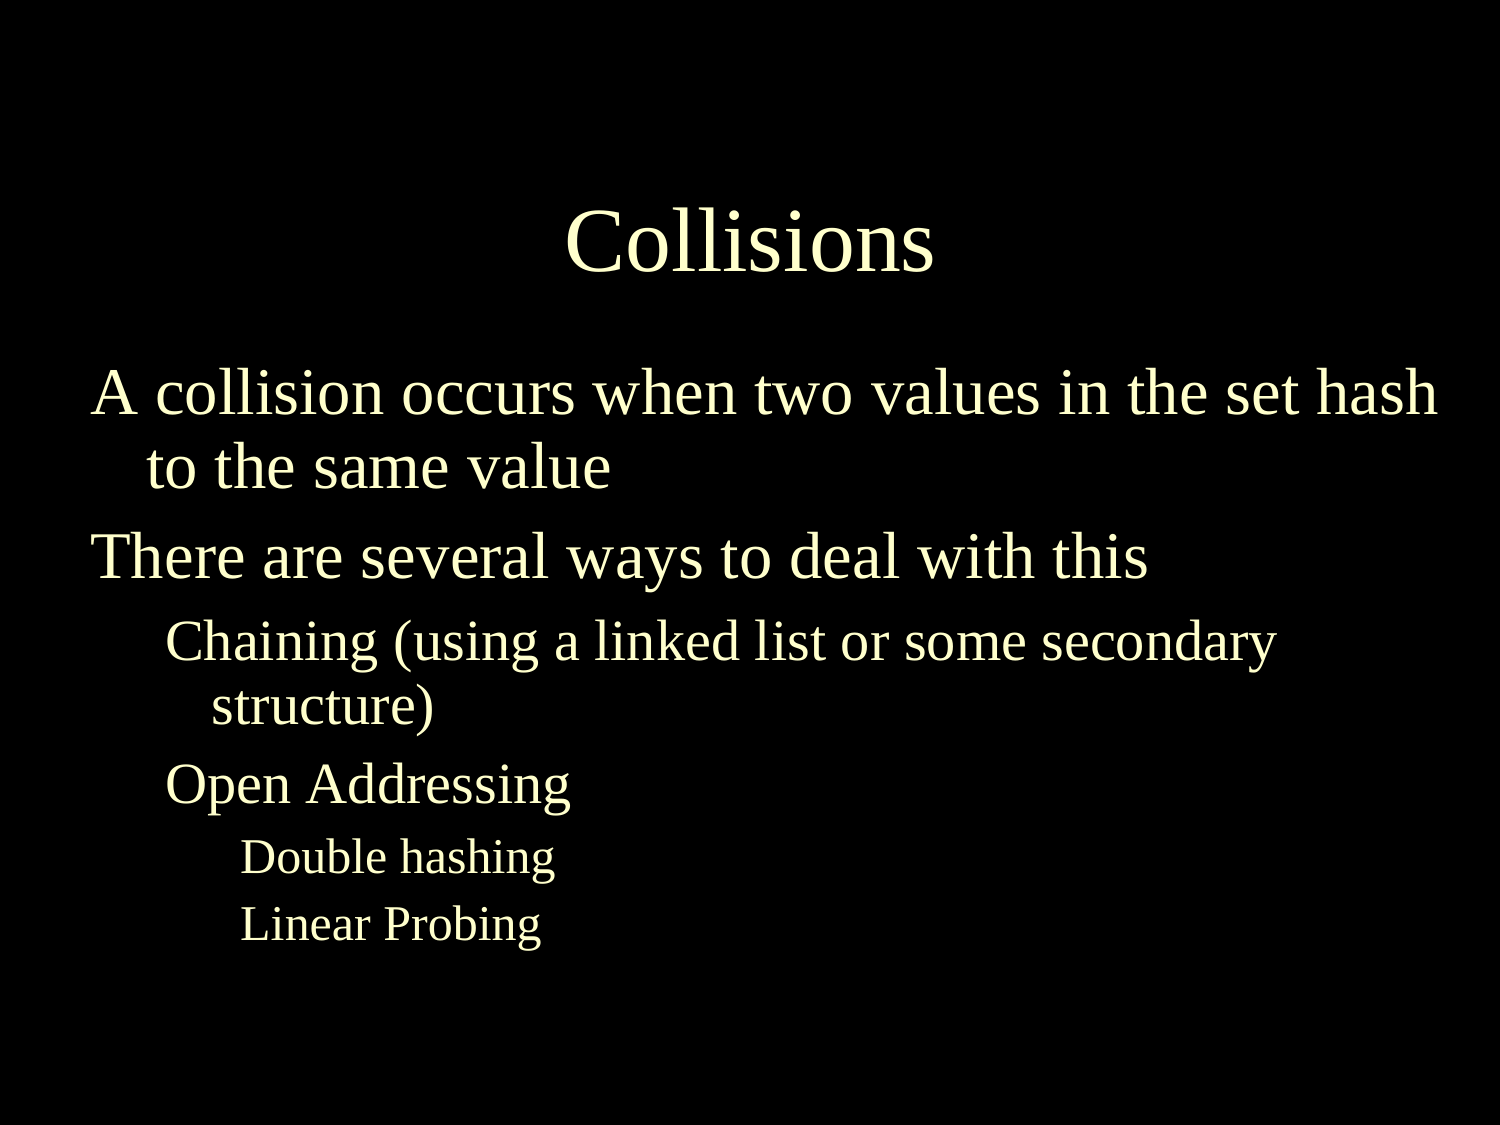

# Collisions
A collision occurs when two values in the set hash to the same value
There are several ways to deal with this
Chaining (using a linked list or some secondary structure)
Open Addressing
Double hashing
Linear Probing